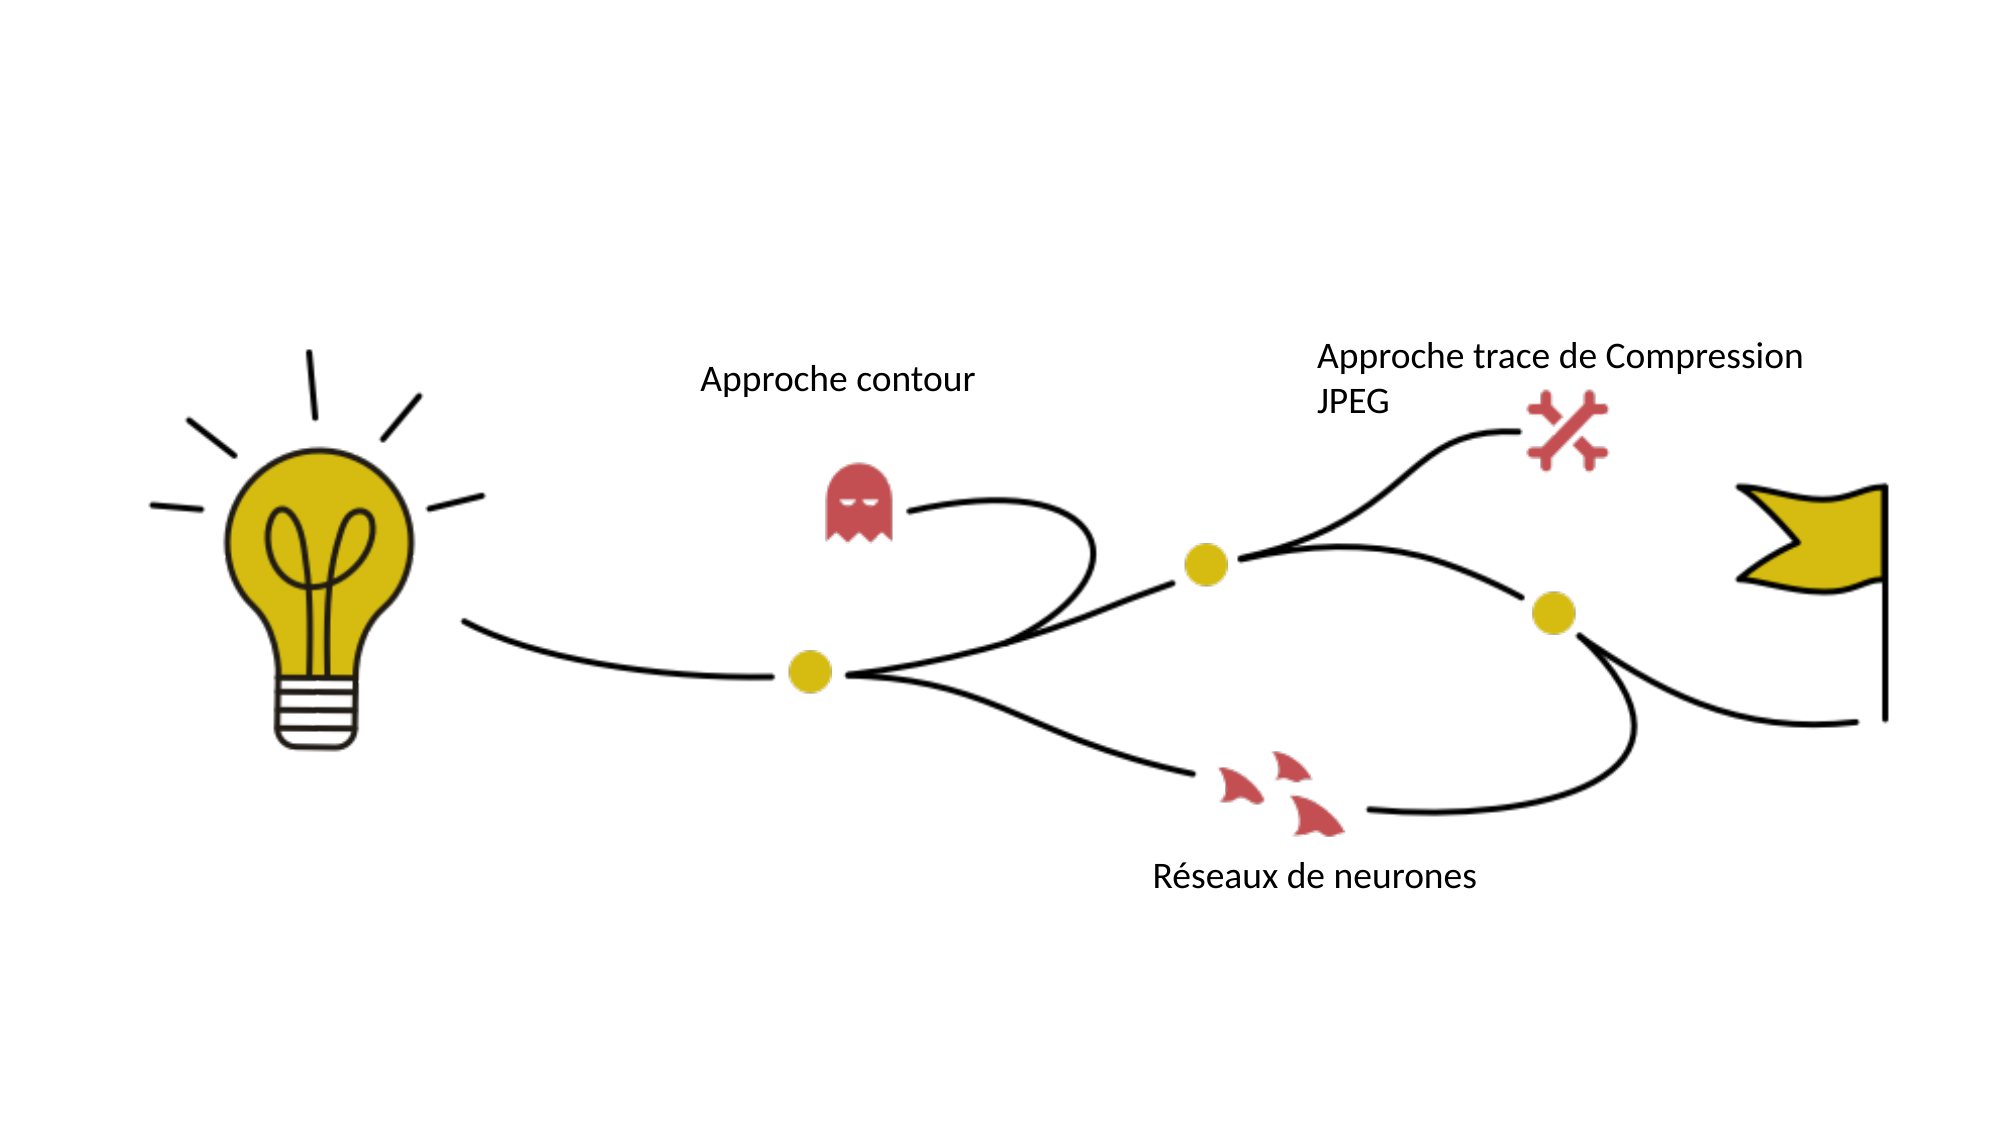

#
Approche trace de Compression JPEG
Approche contour
Réseaux de neurones